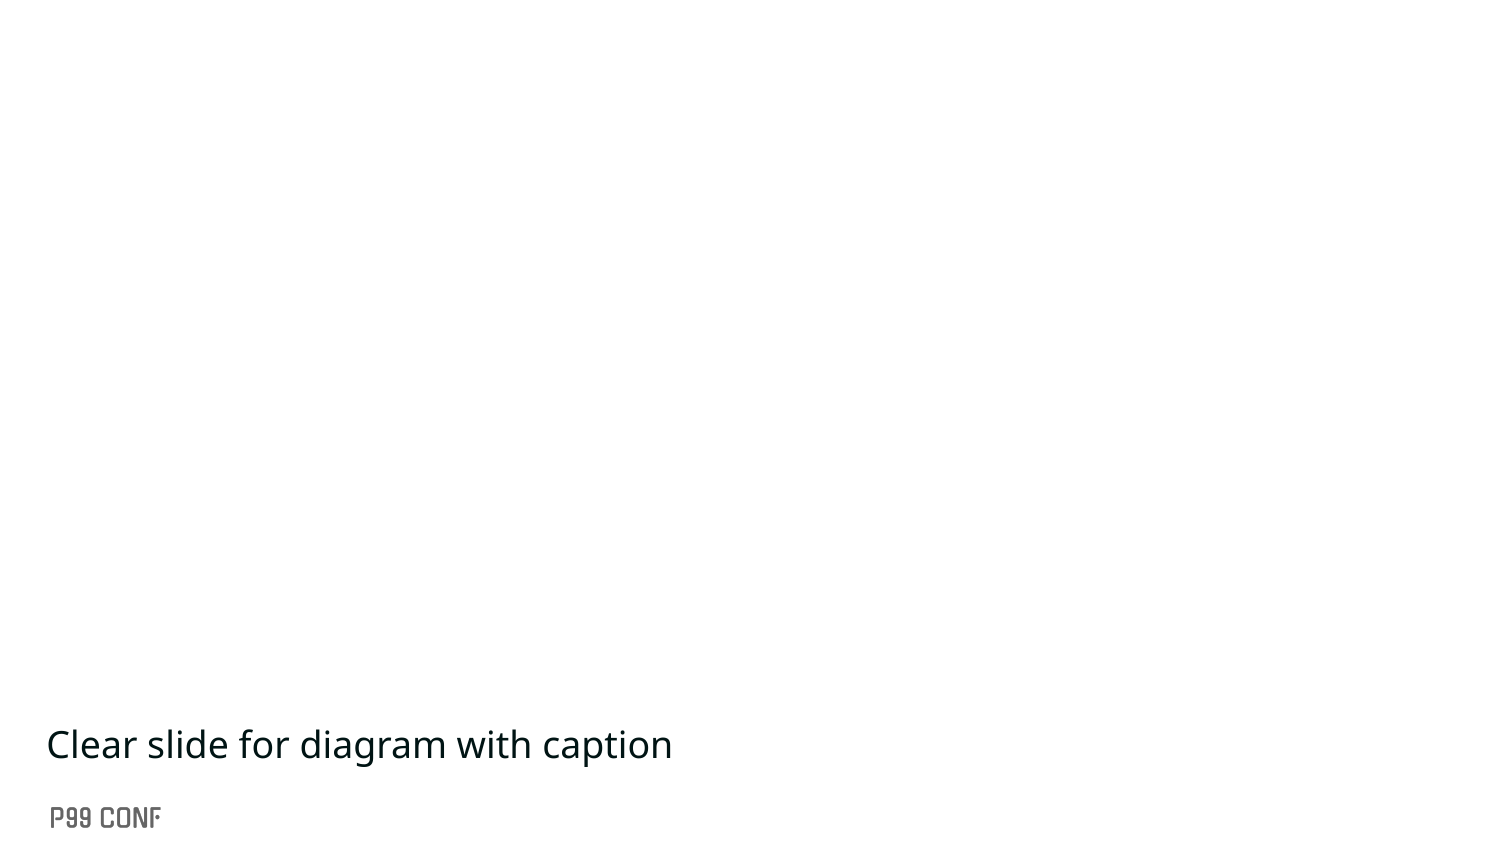

# Clear slide for diagram with caption